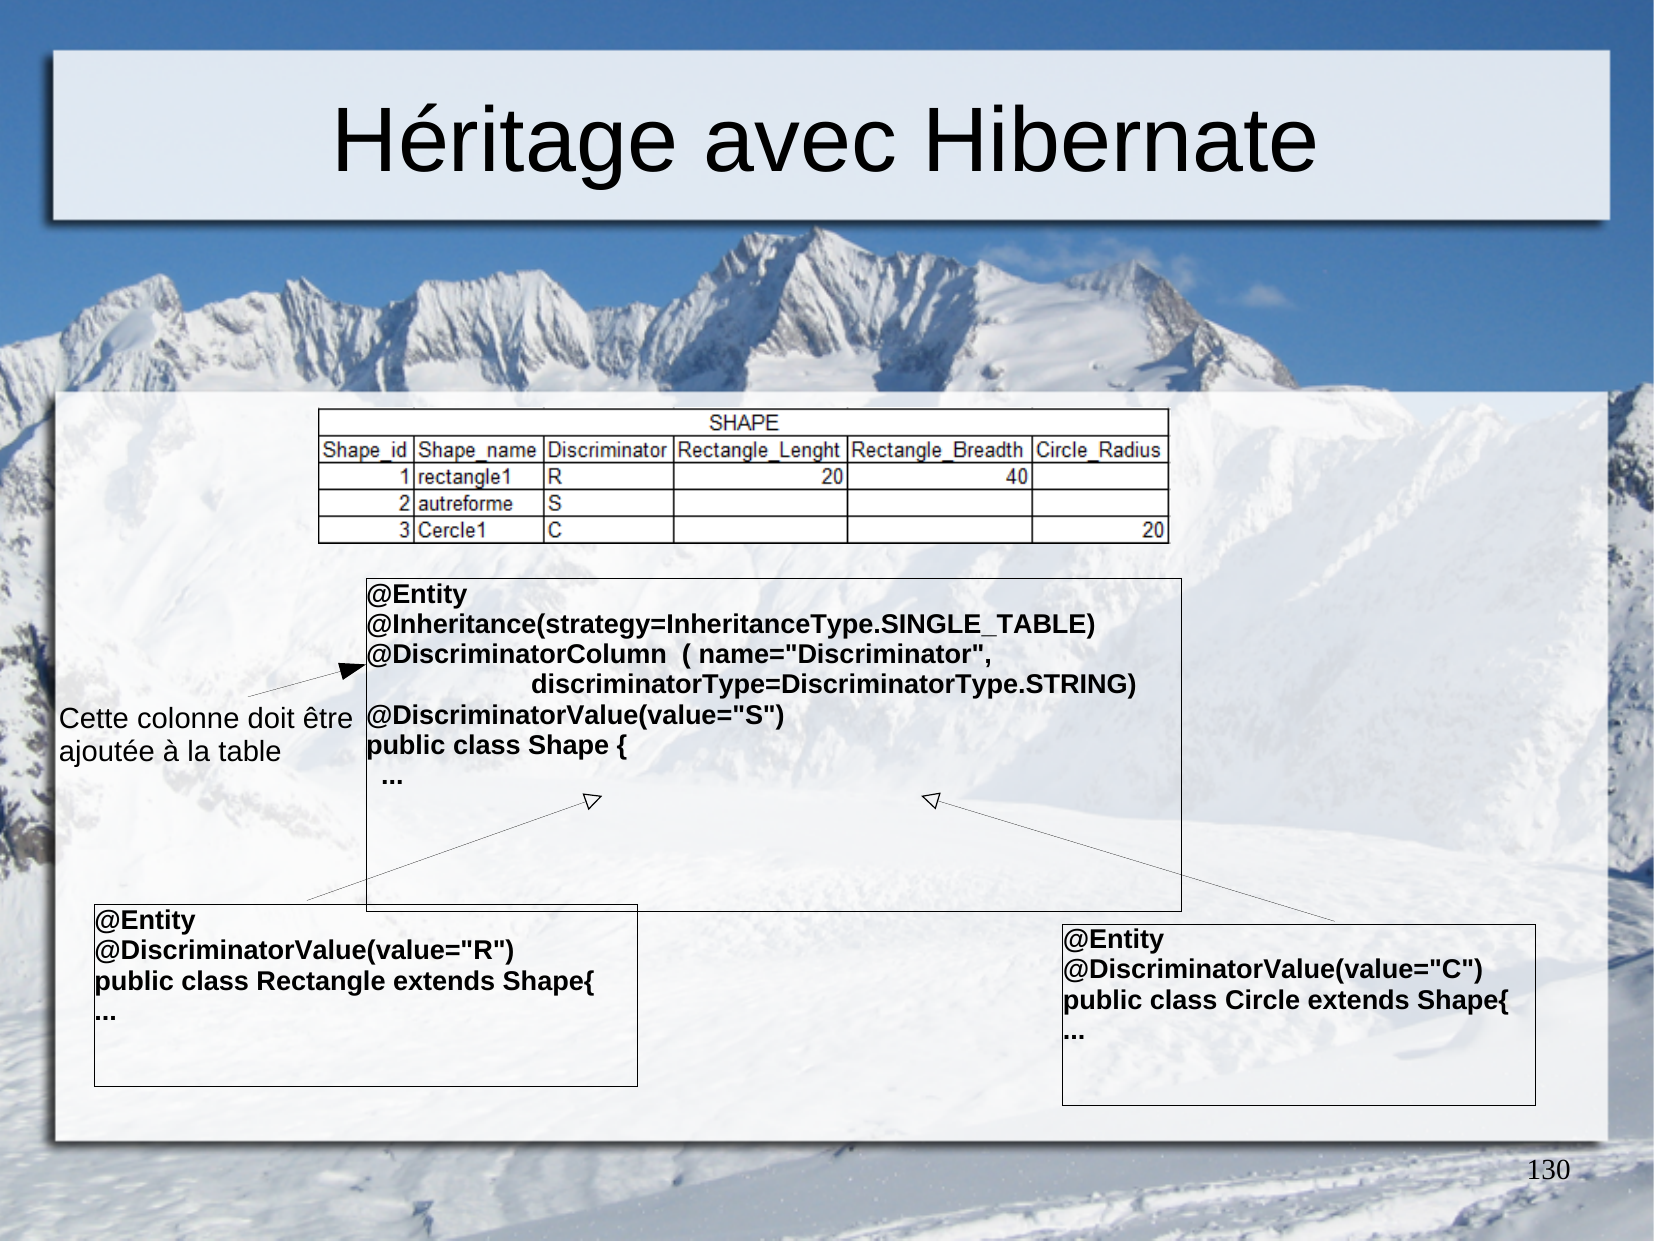

# Héritage avec Hibernate
@Entity
@Inheritance(strategy=InheritanceType.SINGLE_TABLE)
@DiscriminatorColumn ( name="Discriminator",
 discriminatorType=DiscriminatorType.STRING)
@DiscriminatorValue(value="S")
public class Shape {
 ...
Cette colonne doit être ajoutée à la table
@Entity
@DiscriminatorValue(value="R")
public class Rectangle extends Shape{
...
@Entity
@DiscriminatorValue(value="C")
public class Circle extends Shape{
...
130